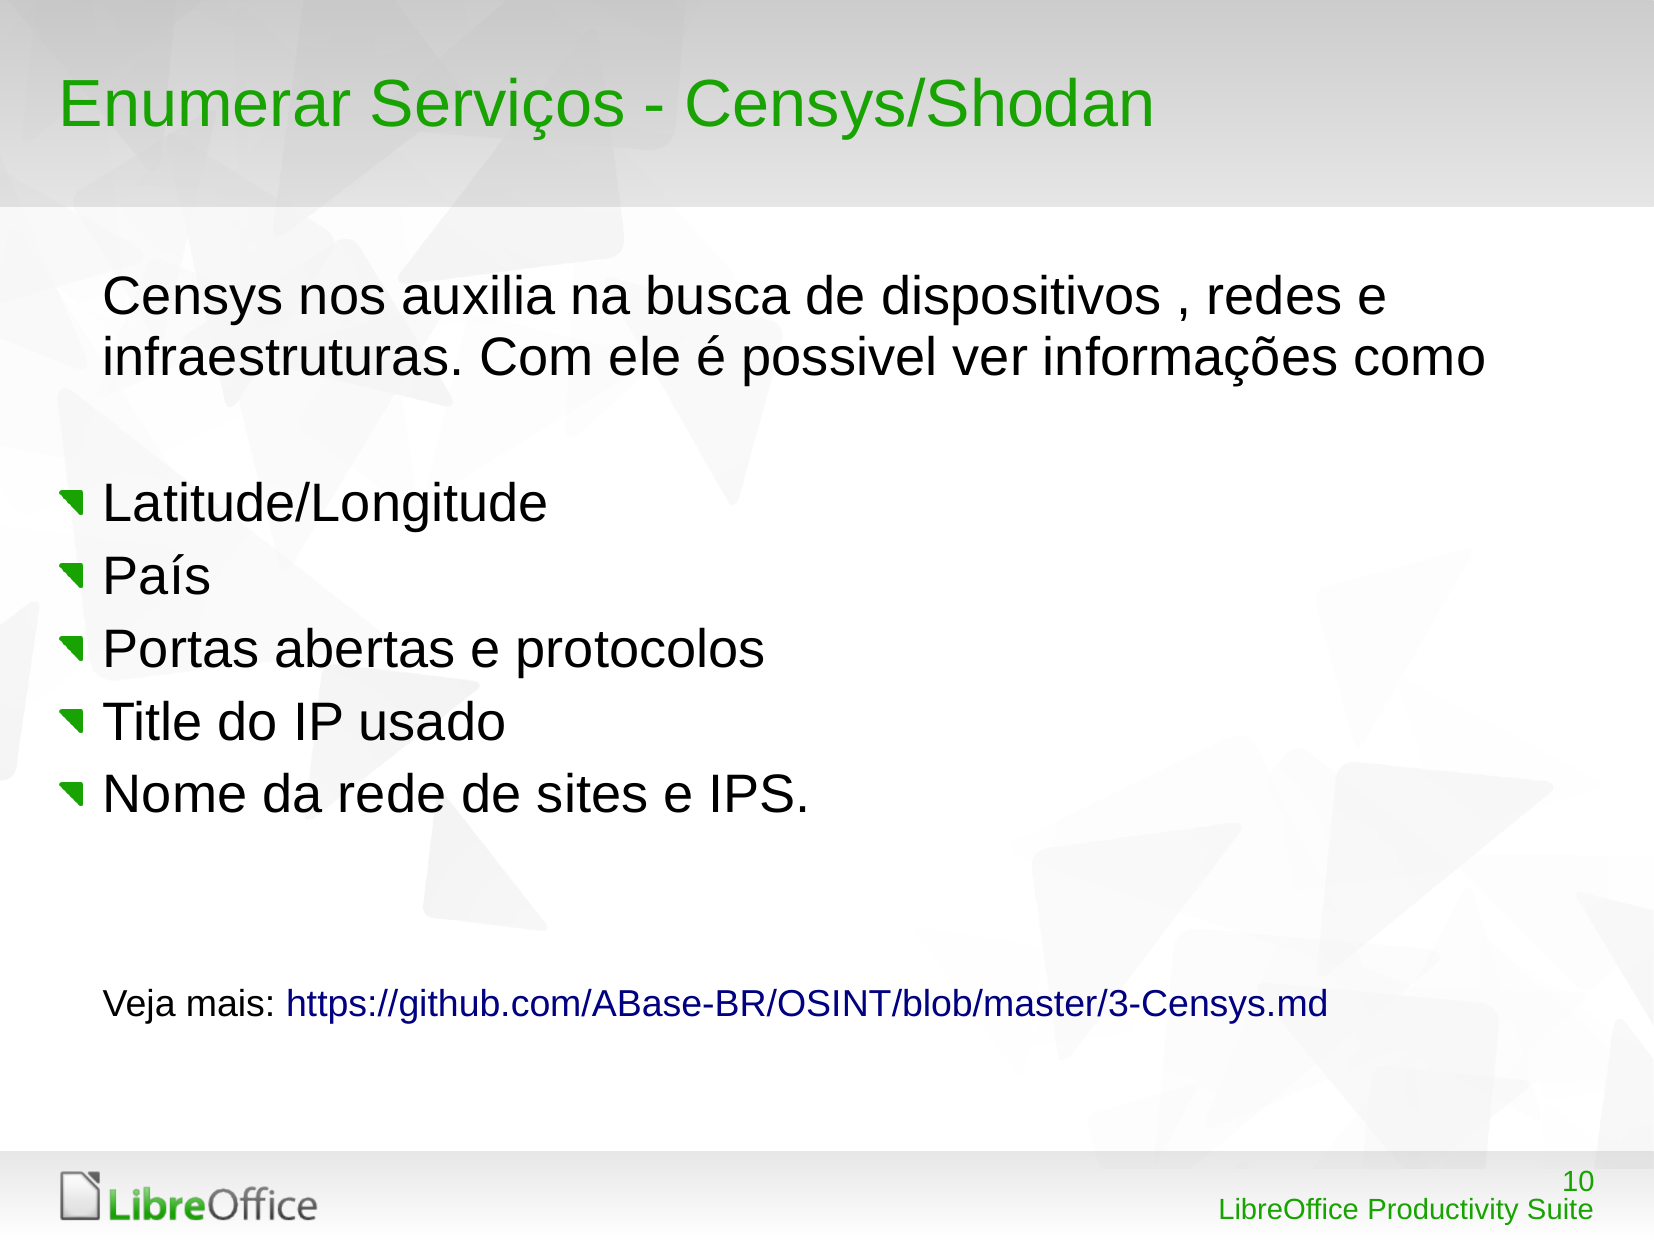

# Enumerar Serviços - Censys/Shodan
Censys nos auxilia na busca de dispositivos , redes e infraestruturas. Com ele é possivel ver informações como
Latitude/Longitude
País
Portas abertas e protocolos
Title do IP usado
Nome da rede de sites e IPS.
Veja mais: https://github.com/ABase-BR/OSINT/blob/master/3-Censys.md
10
LibreOffice Productivity Suite